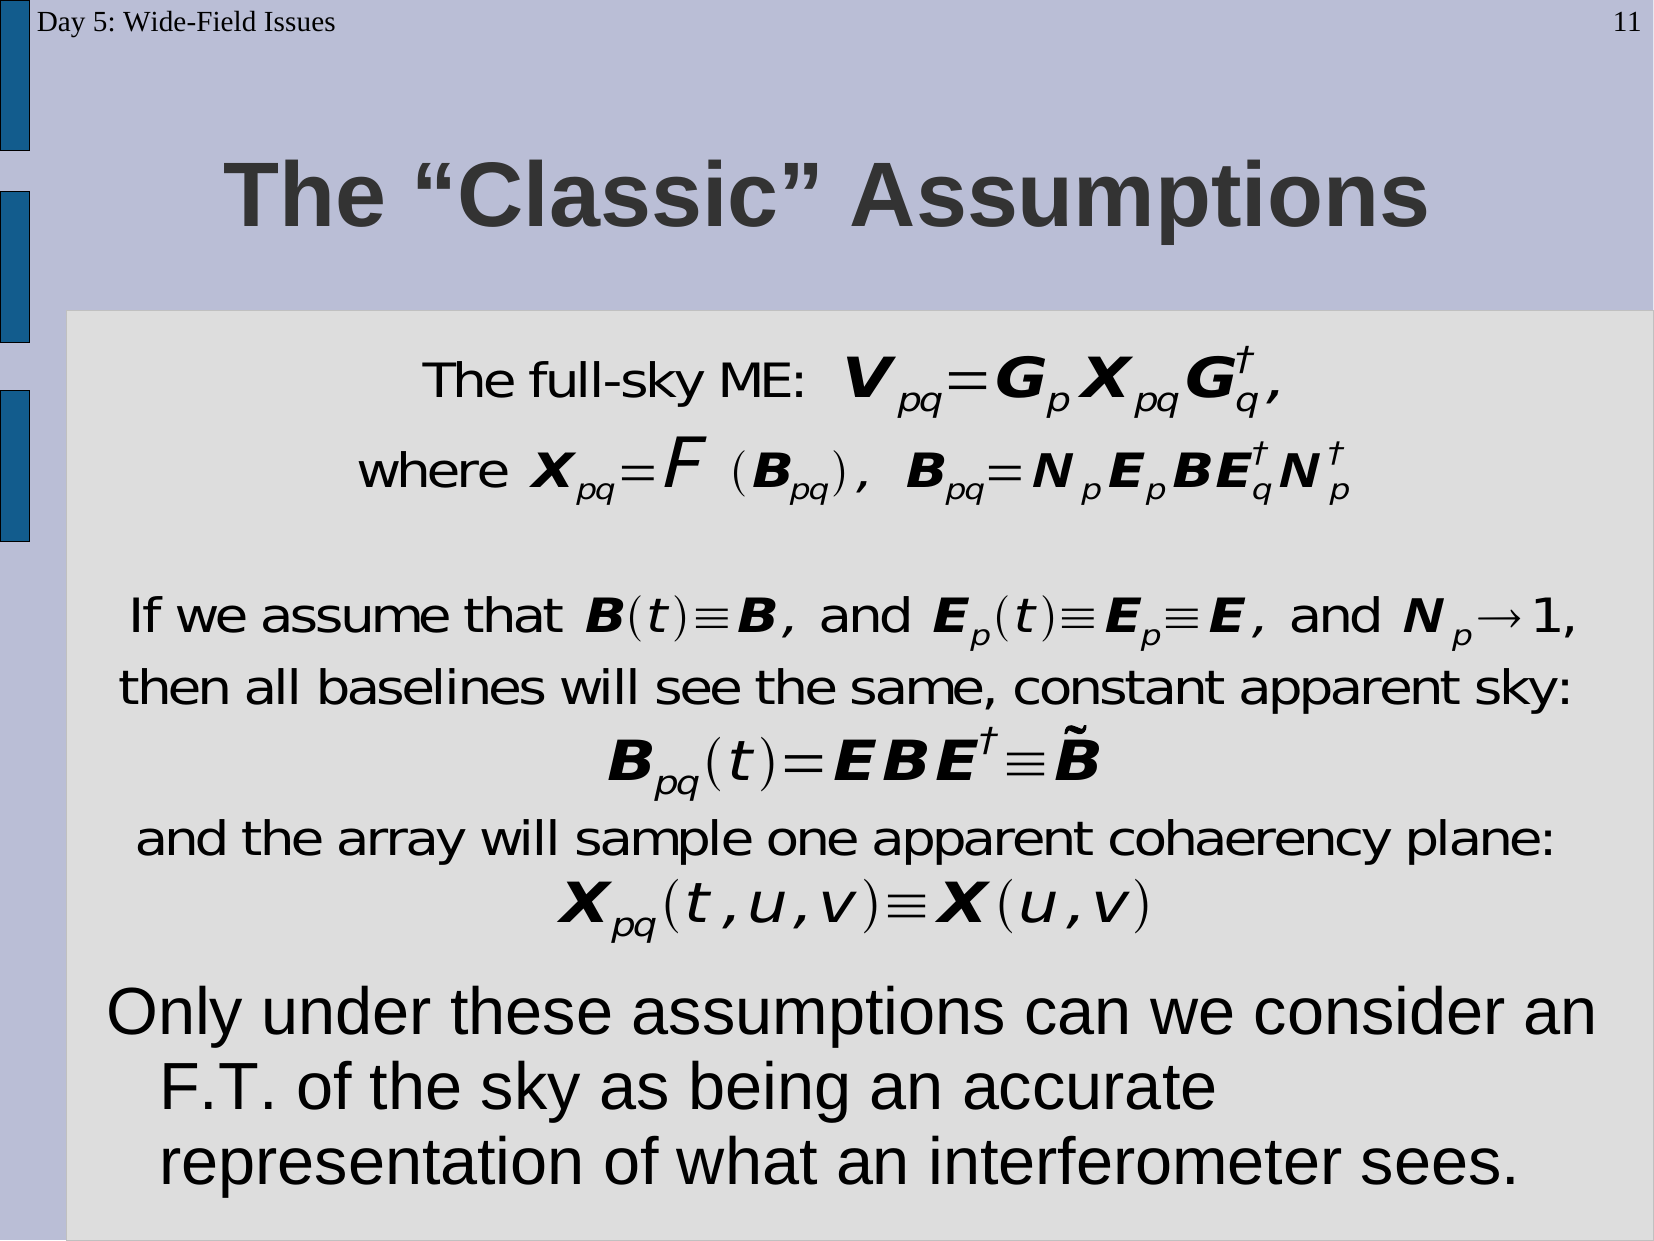

Day 5: Wide-Field Issues
11
# The “Classic” Assumptions
Only under these assumptions can we consider an F.T. of the sky as being an accurate representation of what an interferometer sees.